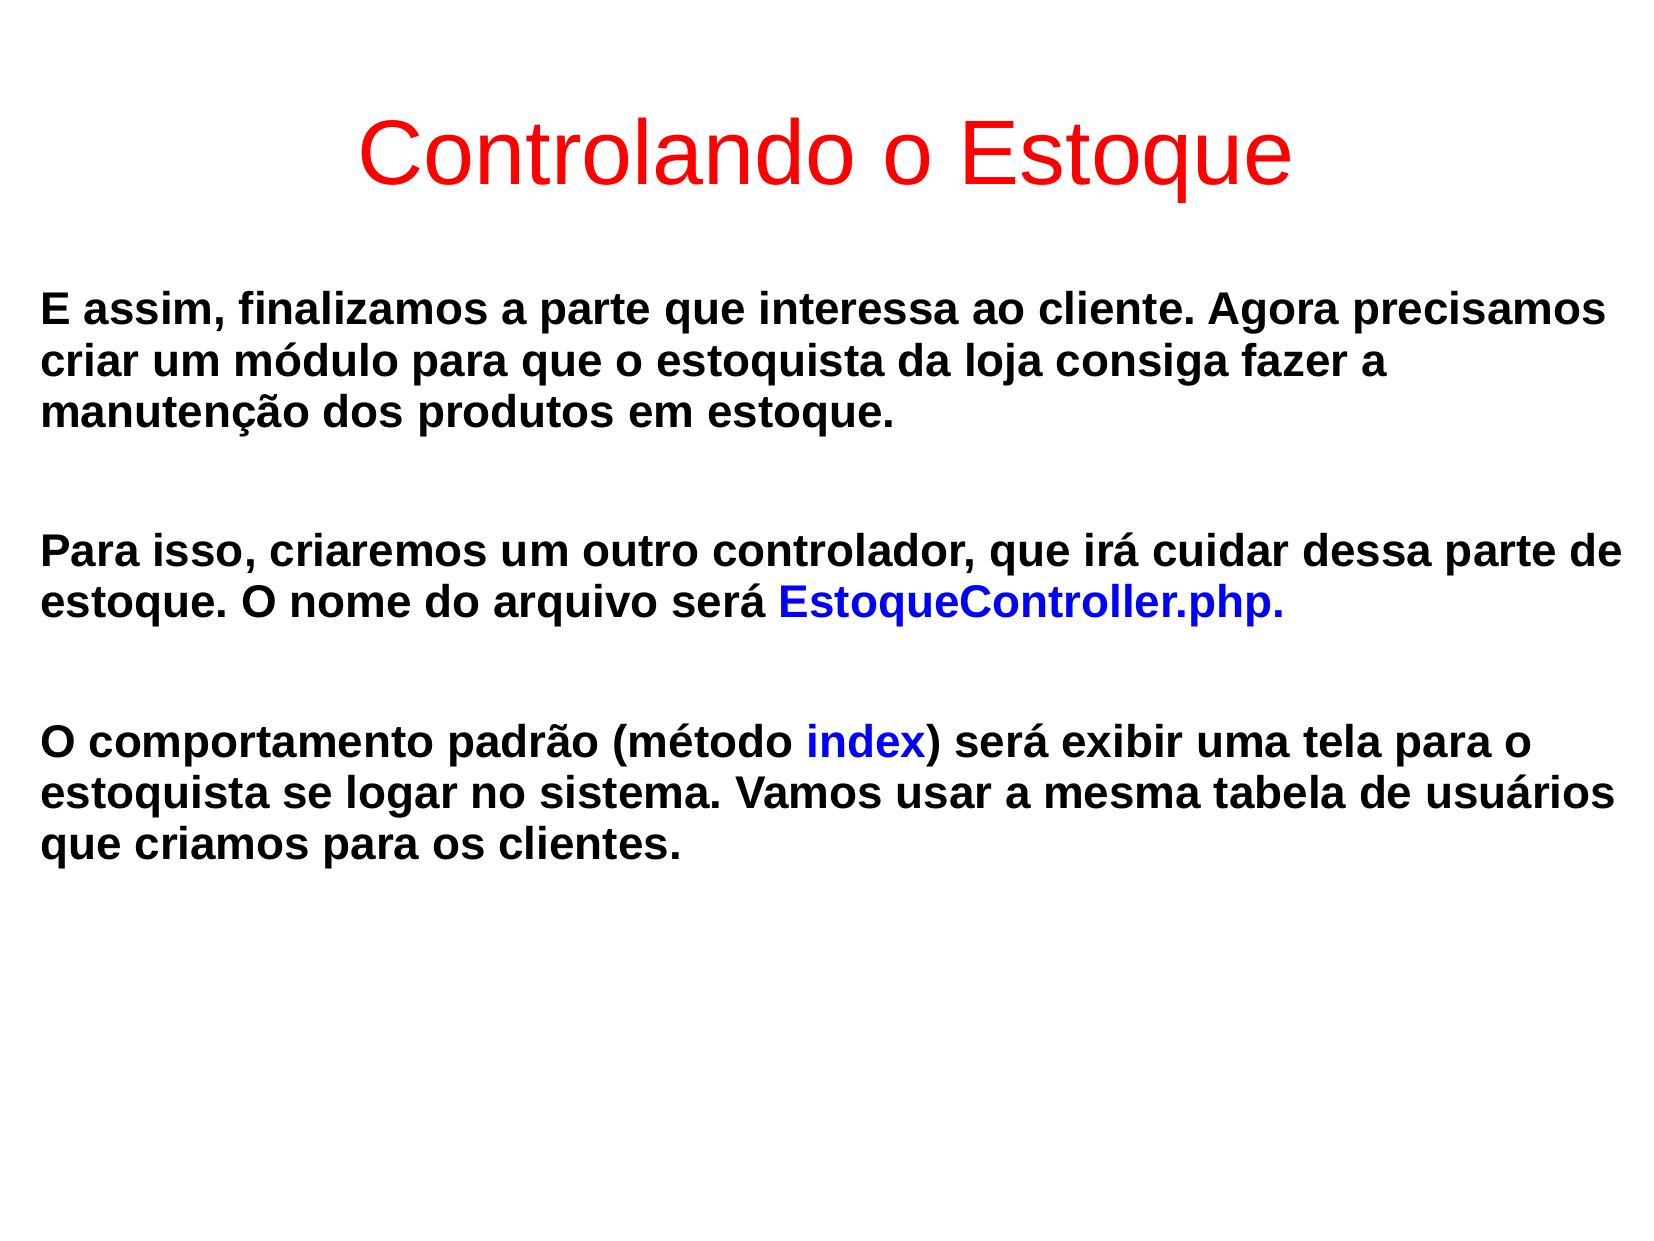

# Controlando o Estoque
E assim, finalizamos a parte que interessa ao cliente. Agora precisamos criar um módulo para que o estoquista da loja consiga fazer a manutenção dos produtos em estoque.
Para isso, criaremos um outro controlador, que irá cuidar dessa parte de estoque. O nome do arquivo será EstoqueController.php.
O comportamento padrão (método index) será exibir uma tela para o estoquista se logar no sistema. Vamos usar a mesma tabela de usuários que criamos para os clientes.